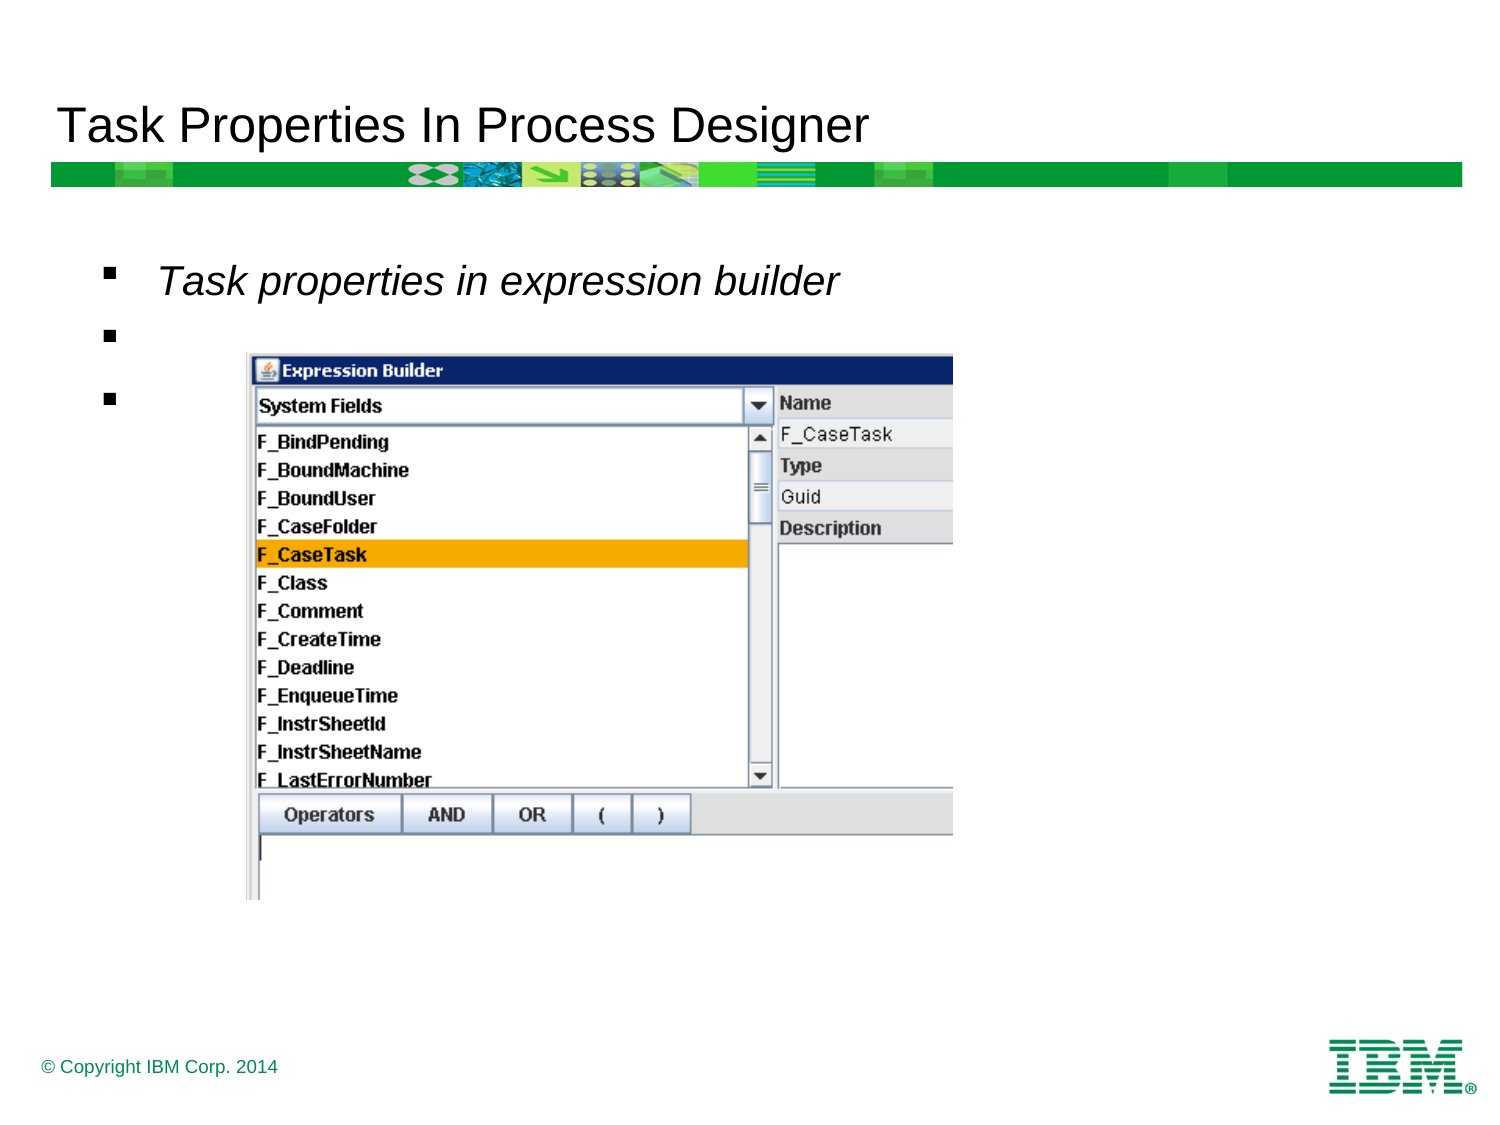

# Task Properties In Process Designer
Task properties in expression builder